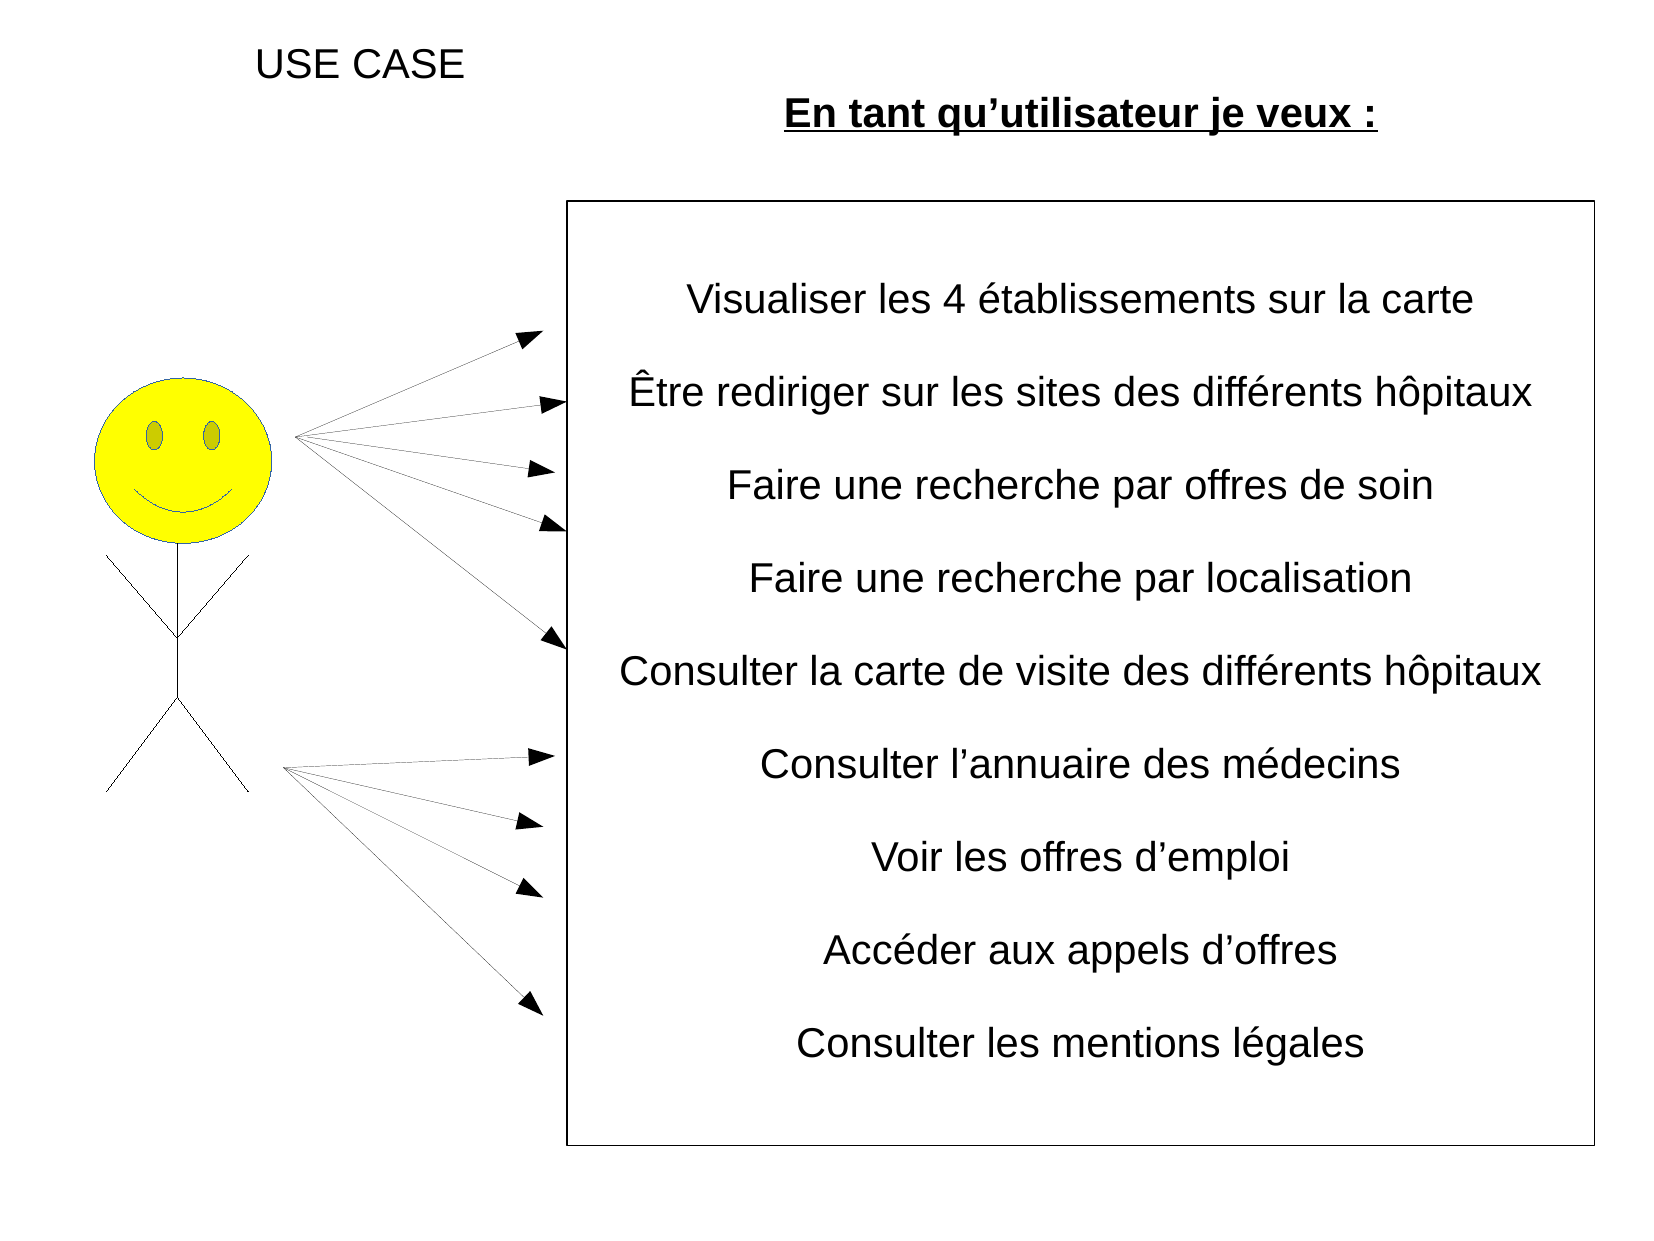

USE CASE
En tant qu’utilisateur je veux :
Visualiser les 4 établissements sur la carte
Être rediriger sur les sites des différents hôpitaux
Faire une recherche par offres de soin
Faire une recherche par localisation
Consulter la carte de visite des différents hôpitaux
Consulter l’annuaire des médecins
Voir les offres d’emploi
Accéder aux appels d’offres
Consulter les mentions légales